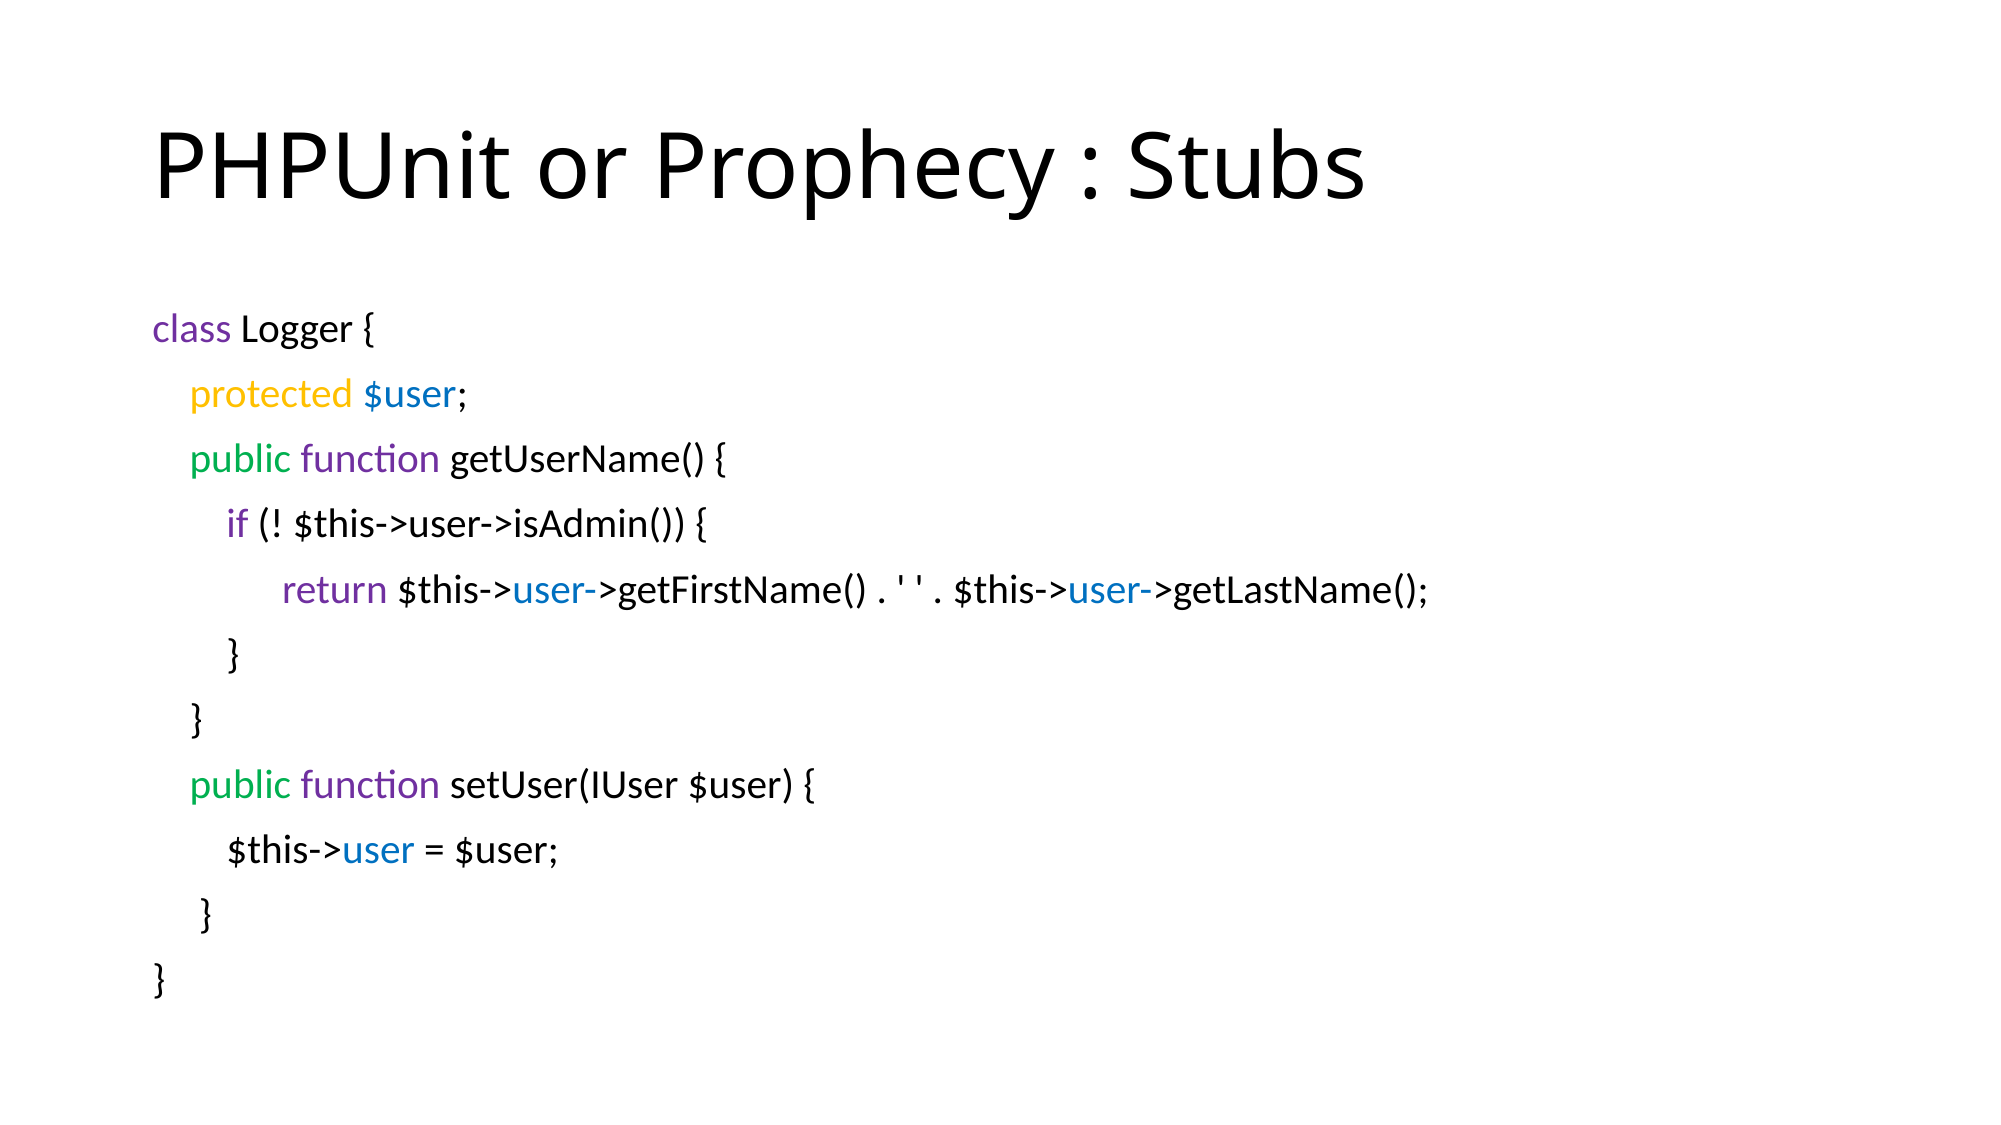

# PHPUnit or Prophecy : Stubs
class Logger {
 protected $user;
 public function getUserName() {
 if (! $this->user->isAdmin()) {
 return $this->user->getFirstName() . ' ' . $this->user->getLastName();
 }
 }
 public function setUser(IUser $user) {
 $this->user = $user;
 }
}